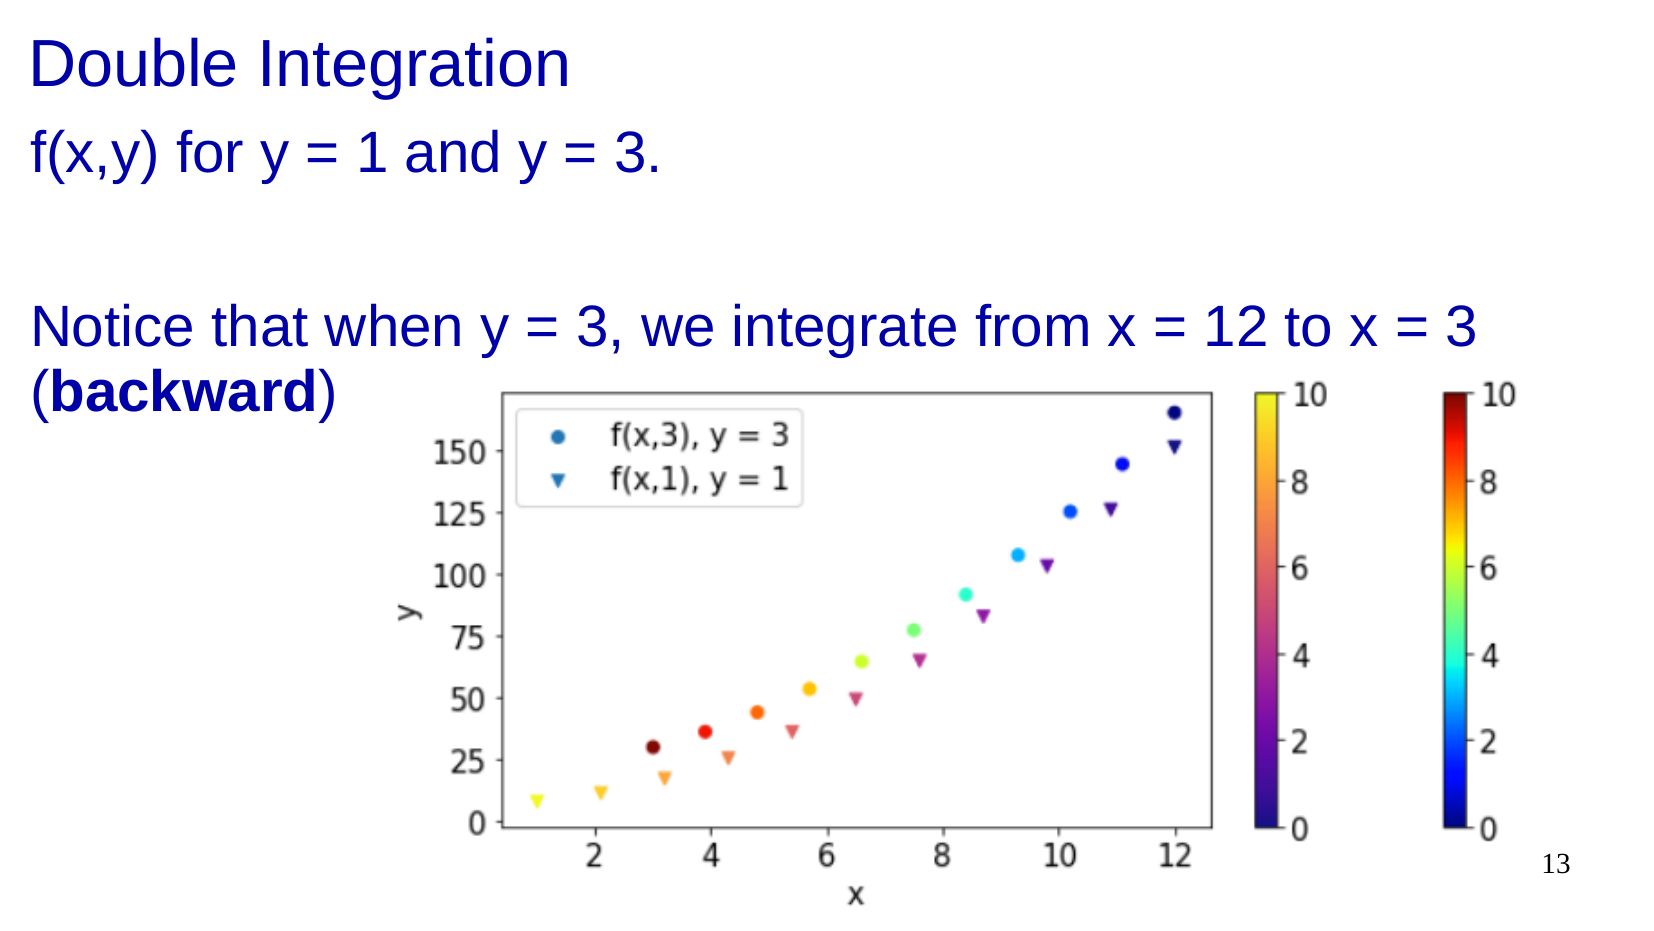

# Double Integration
f(x,y) for y = 1 and y = 3.
Notice that when y = 3, we integrate from x = 12 to x = 3 (backward)
13